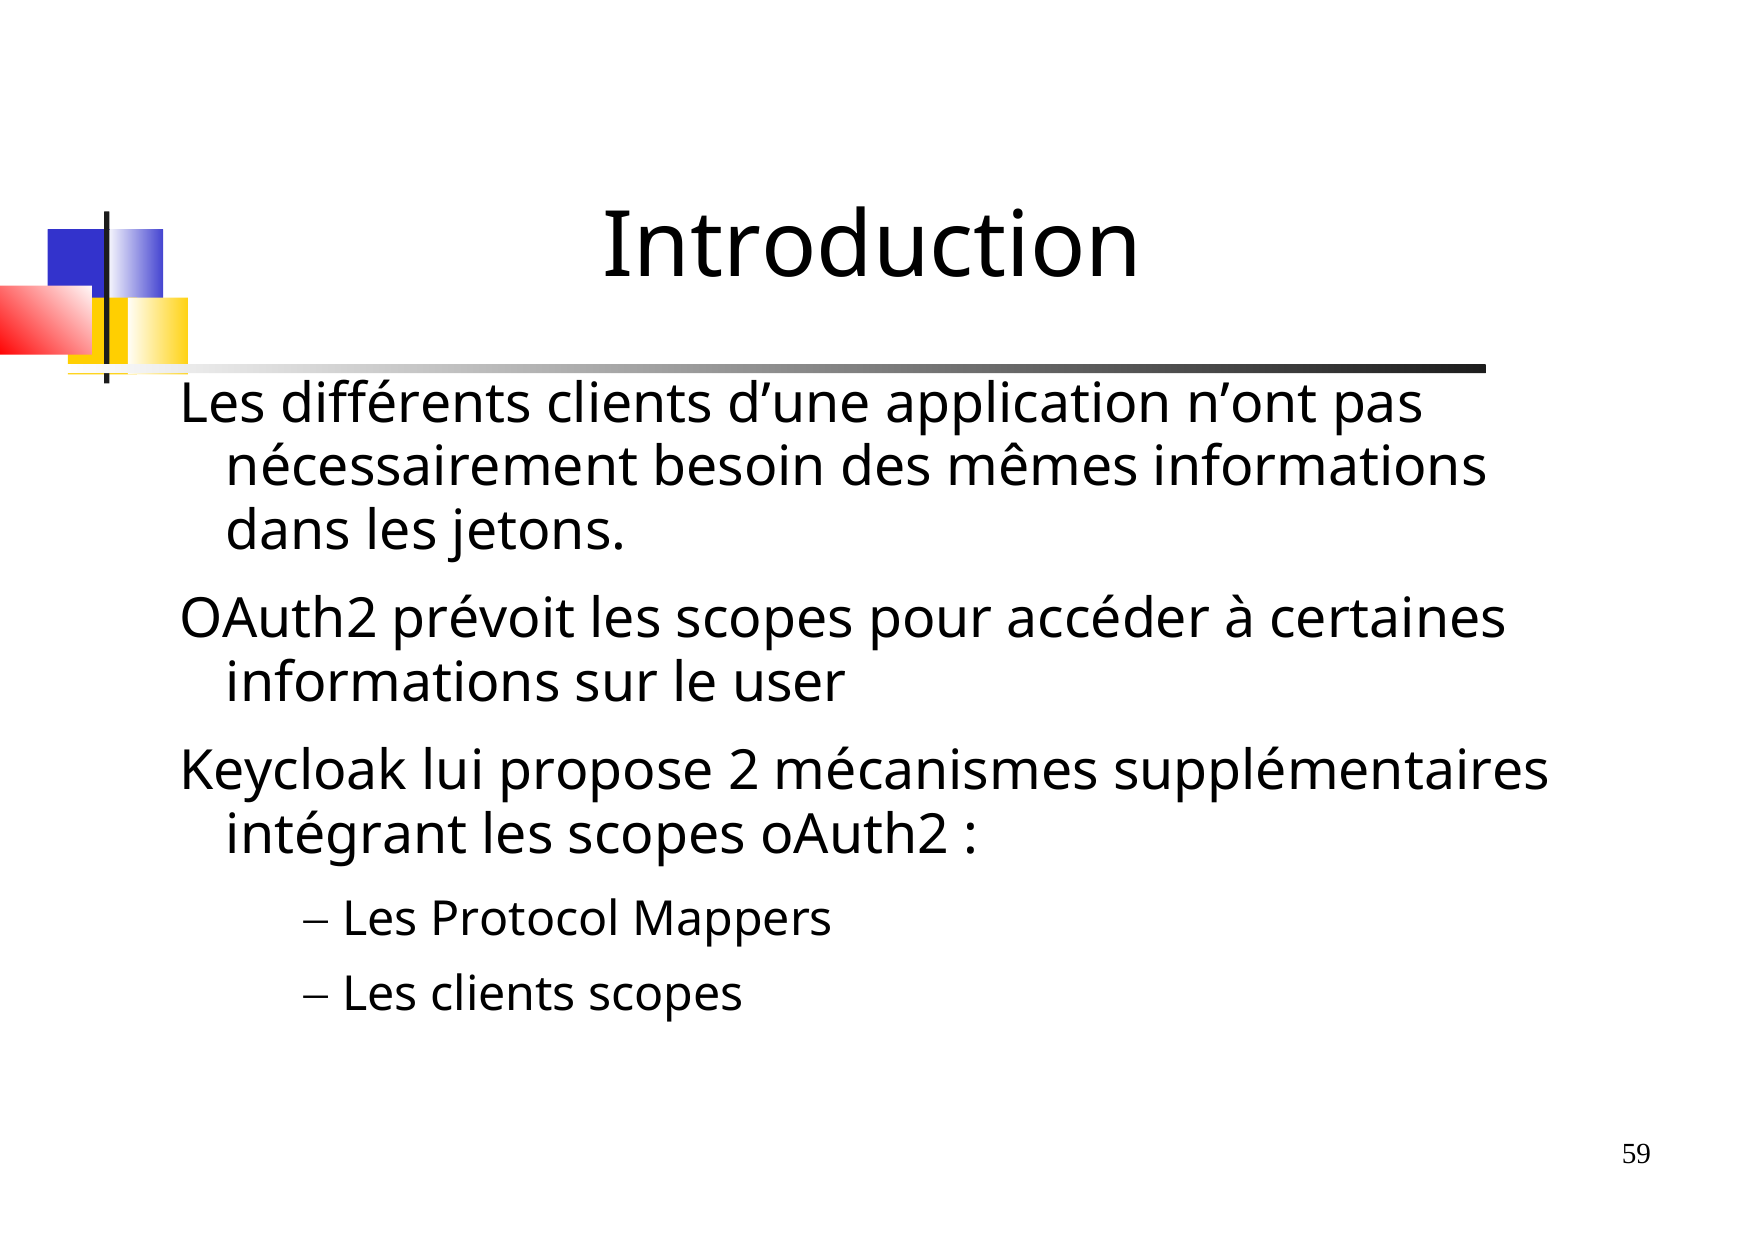

# Introduction
Les différents clients d’une application n’ont pas nécessairement besoin des mêmes informations dans les jetons.
OAuth2 prévoit les scopes pour accéder à certaines informations sur le user
Keycloak lui propose 2 mécanismes supplémentaires intégrant les scopes oAuth2 :
Les Protocol Mappers
Les clients scopes